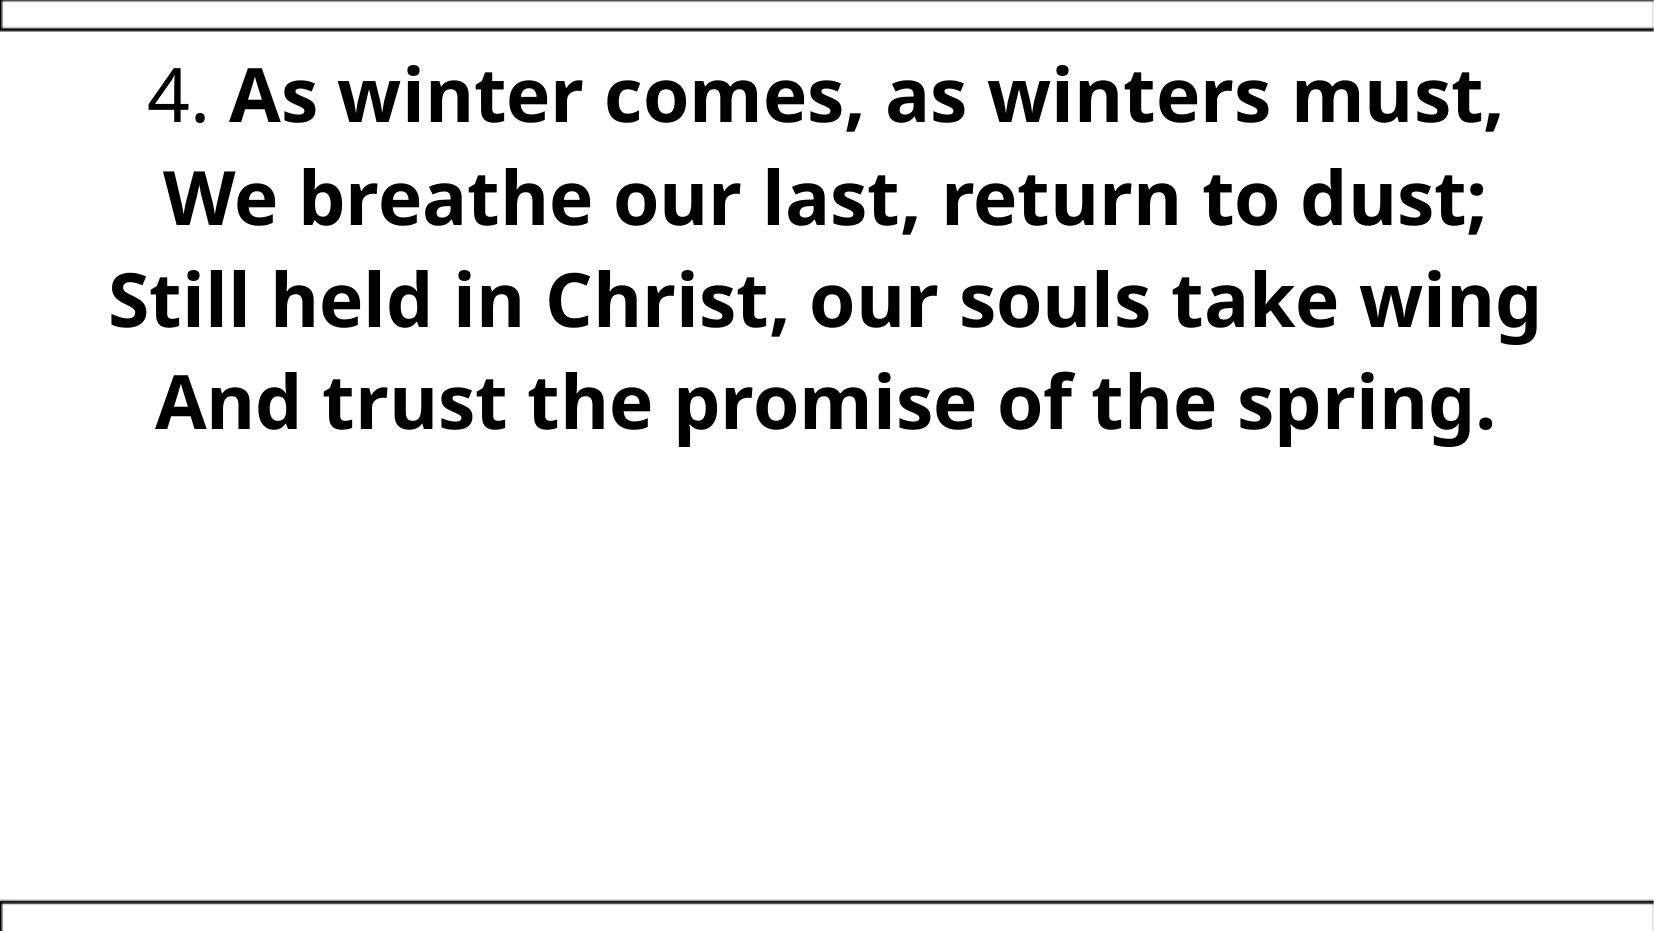

4. As winter comes, as winters must,
We breathe our last, return to dust;
Still held in Christ, our souls take wing
And trust the promise of the spring.